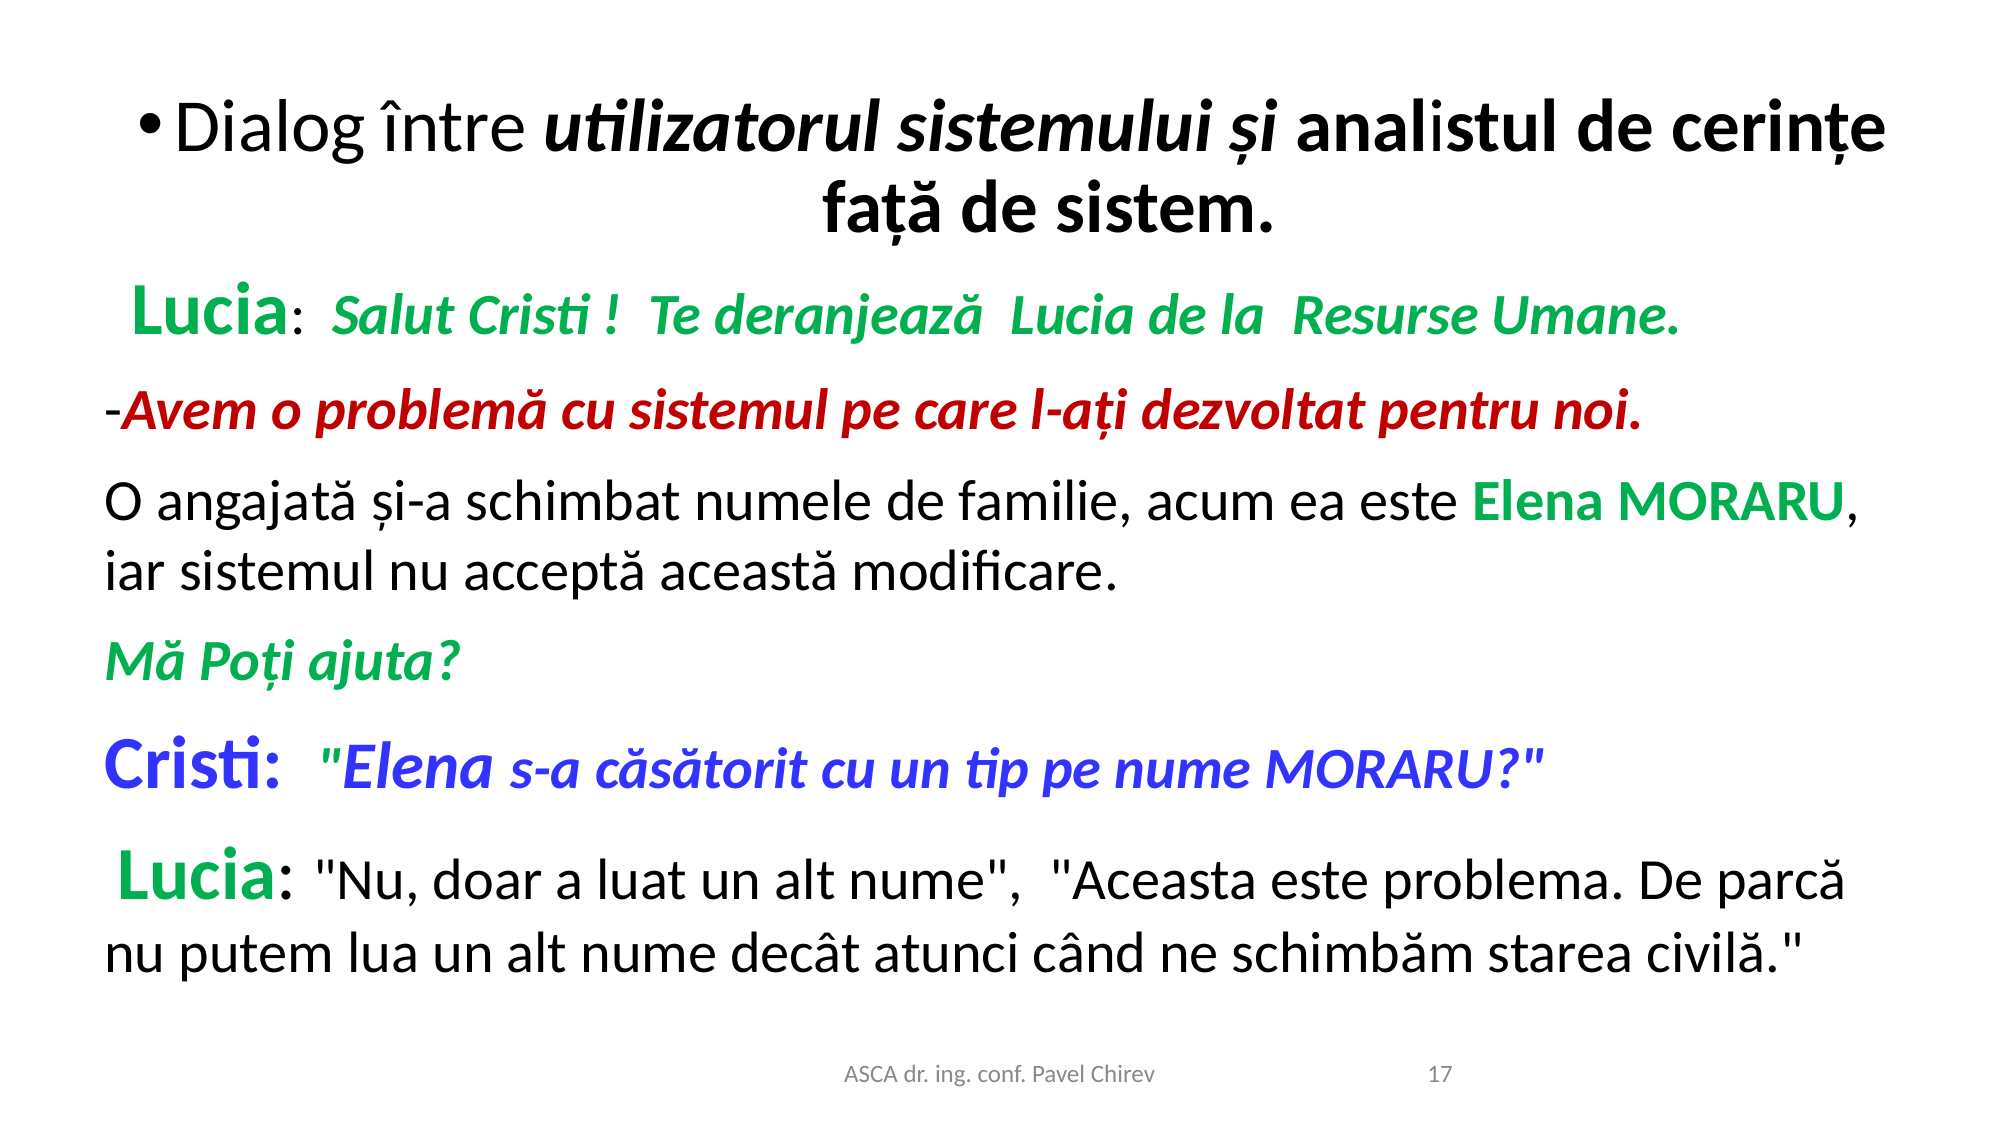

# Dialog între utilizatorul sistemului și analistul de cerințe față de sistem.
 Lucia: Salut Cristi ! Te deranjează Lucia de la Resurse Umane.
-Avem o problemă cu sistemul pe care l-ați dezvoltat pentru noi.
O angajată și-a schimbat numele de familie, acum ea este Elena MORARU, iar sistemul nu acceptă această modificare.
Mă Poți ajuta?
Cristi: "Elena s-a căsătorit cu un tip pe nume MORARU?"
 Lucia: "Nu, doar a luat un alt nume", "Aceasta este problema. De parcă nu putem lua un alt nume decât atunci când ne schimbăm starea civilă."
ASCA dr. ing. conf. Pavel Chirev
17